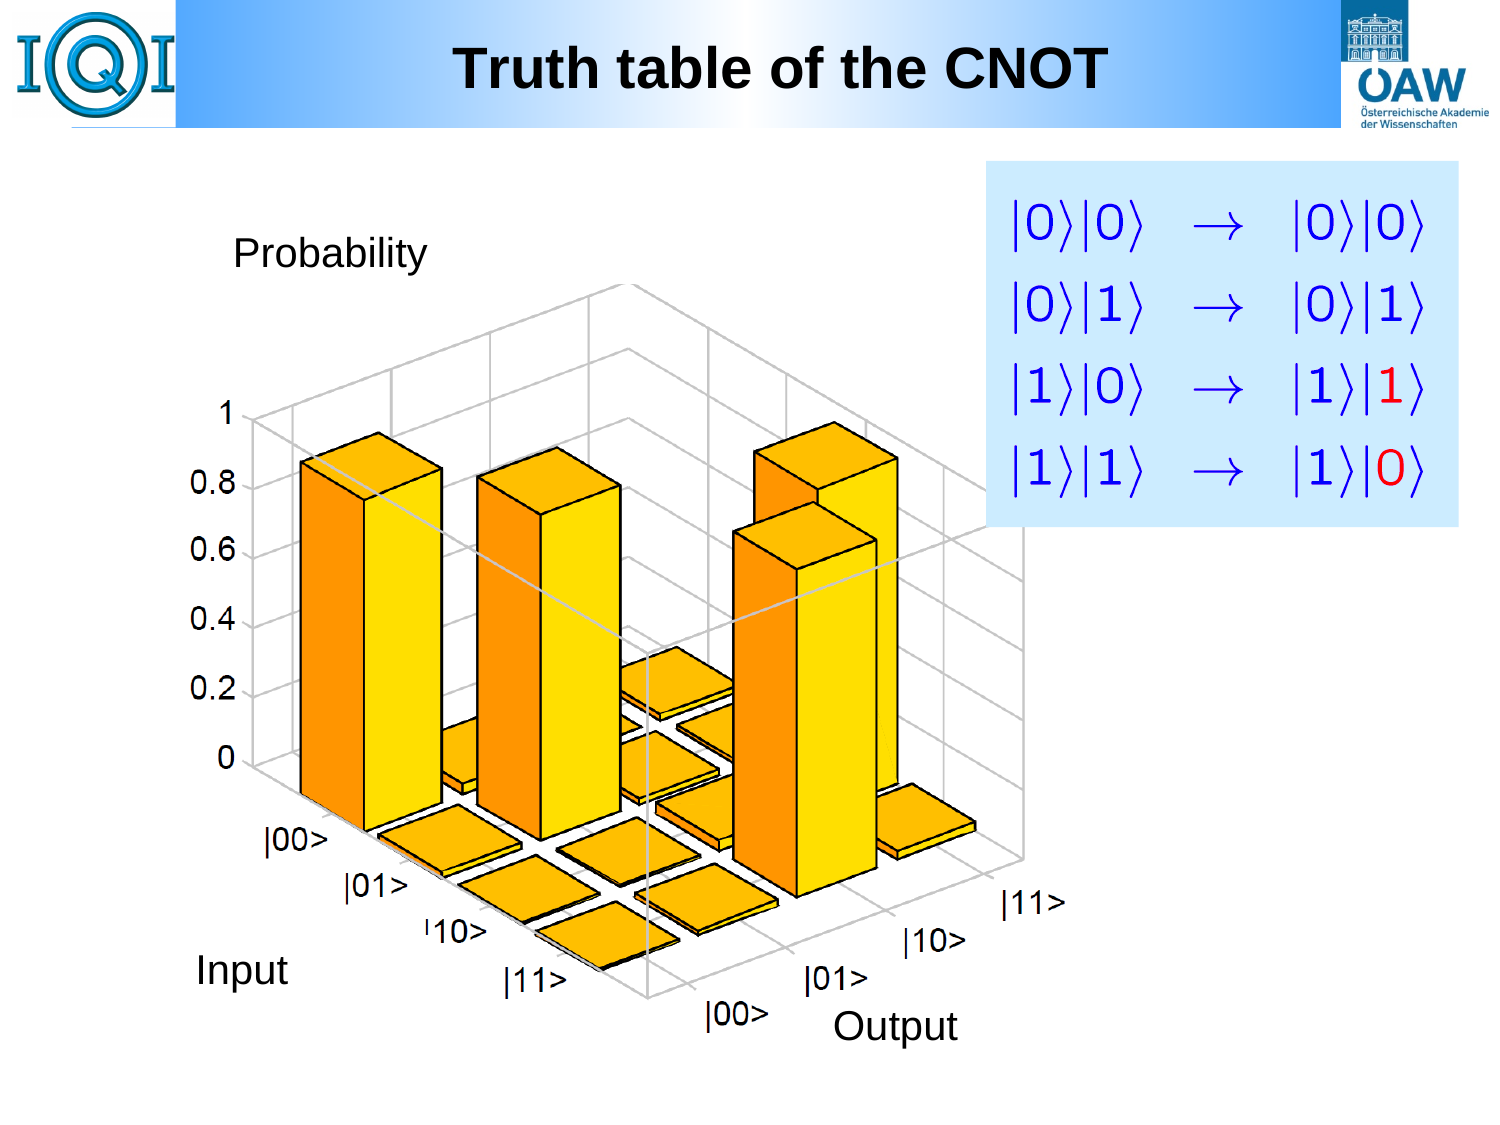

Truth table of the CNOT
Probability
Input
Output